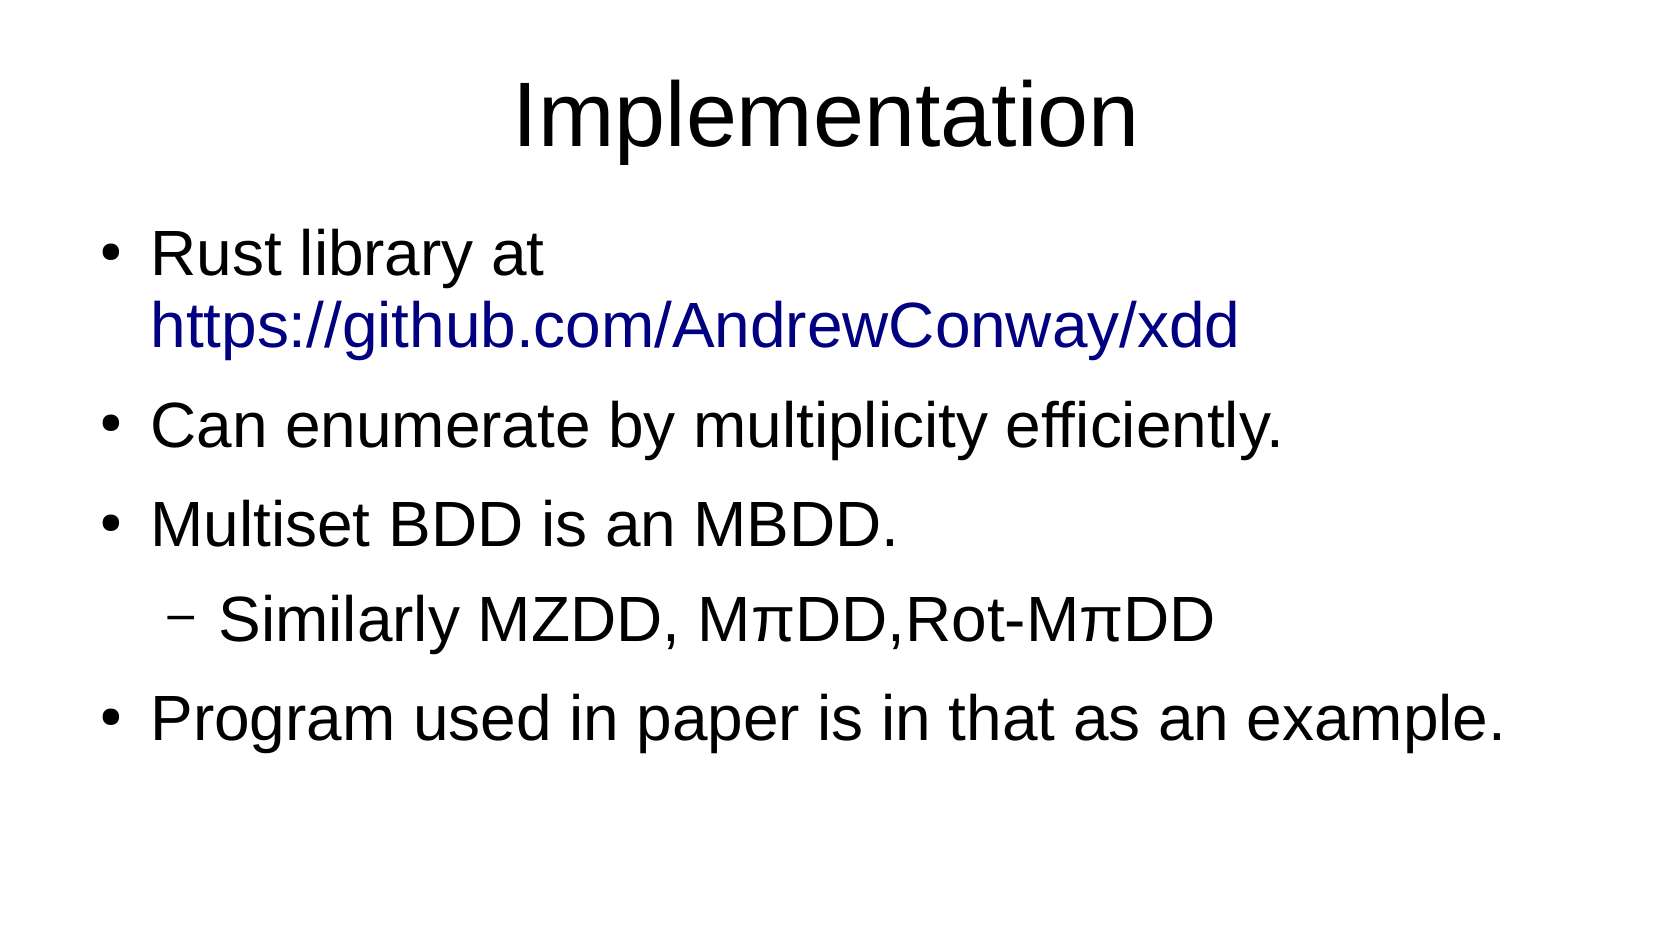

# Implementation
Rust library at https://github.com/AndrewConway/xdd
Can enumerate by multiplicity efficiently.
Multiset BDD is an MBDD.
Similarly MZDD, MπDD,Rot-MπDD
Program used in paper is in that as an example.